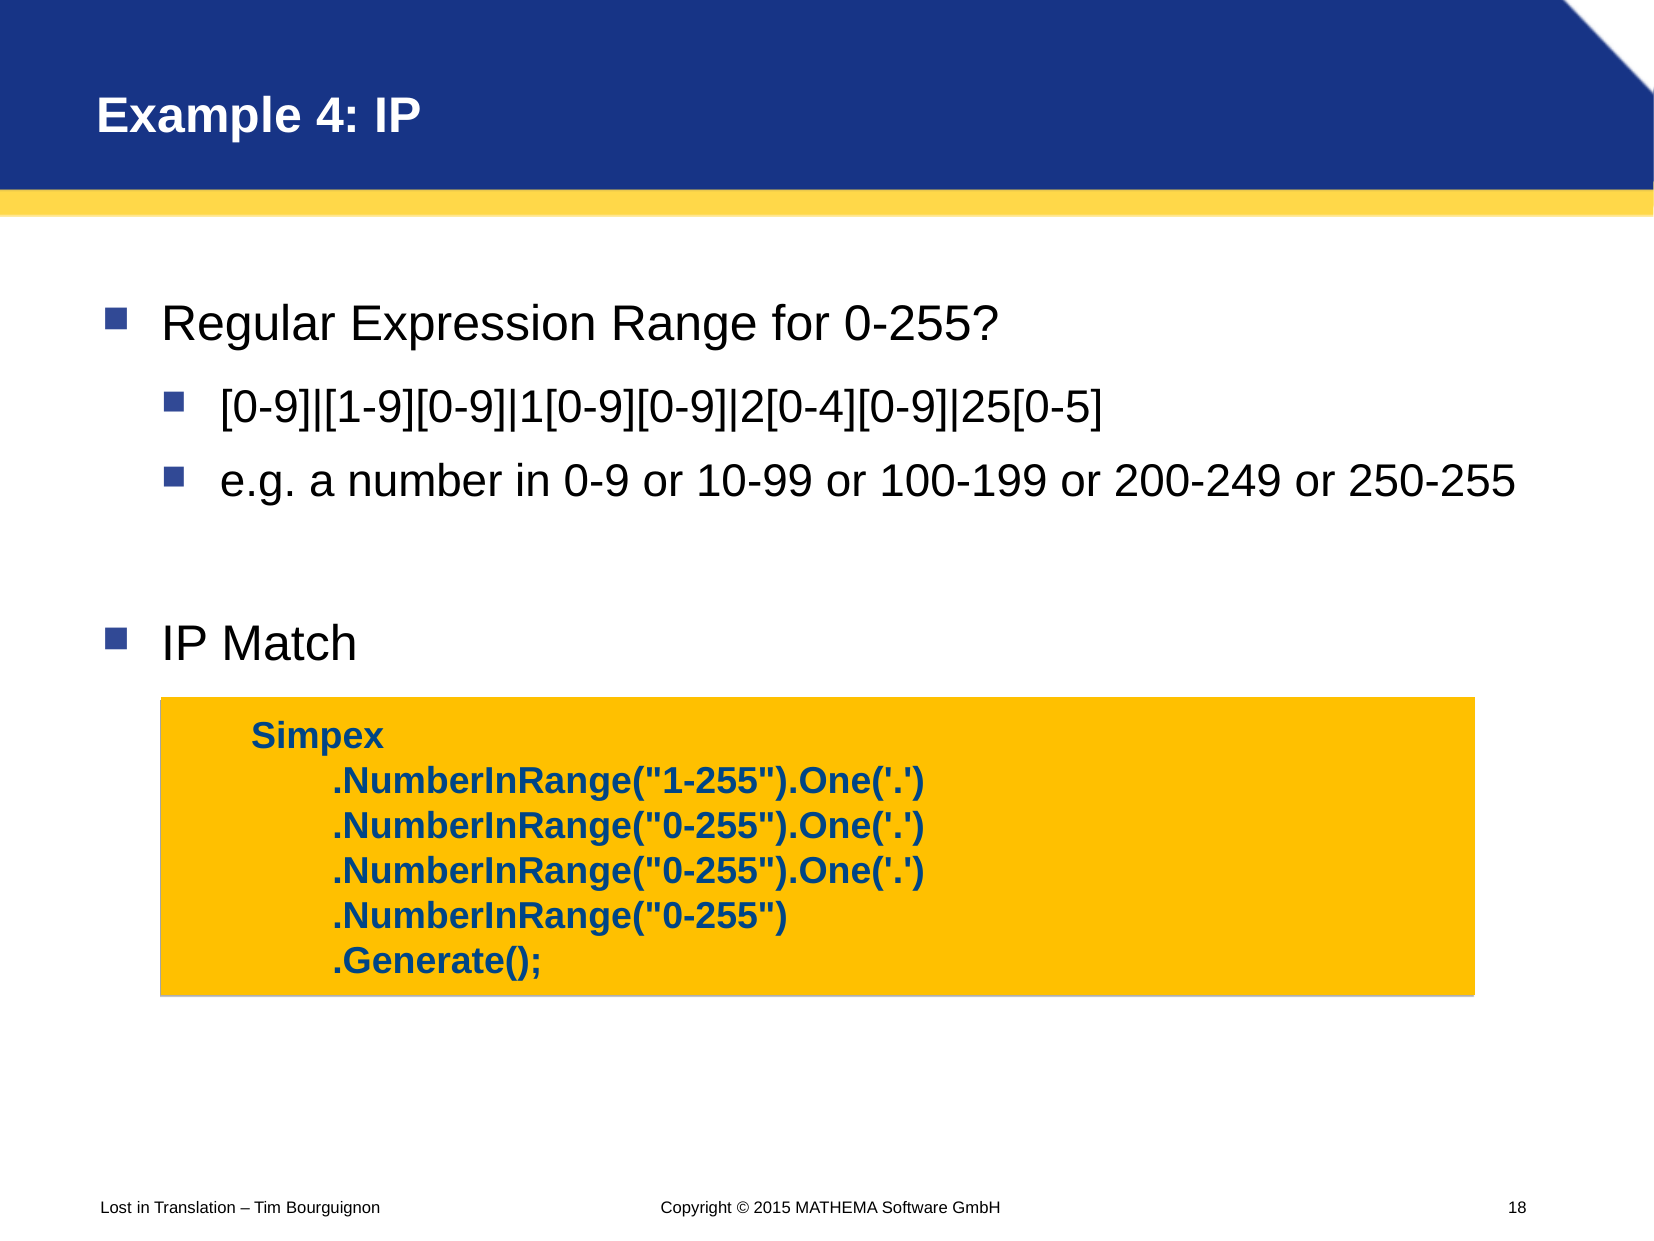

# Example 4: IP
Regular Expression Range for 0-255?
[0-9]|[1-9][0-9]|1[0-9][0-9]|2[0-4][0-9]|25[0-5]
e.g. a number in 0-9 or 10-99 or 100-199 or 200-249 or 250-255
IP Match
Simpex
	.NumberInRange("1-255").One('.')
	.NumberInRange("0-255").One('.')
	.NumberInRange("0-255").One('.')
	.NumberInRange("0-255")
	.Generate();